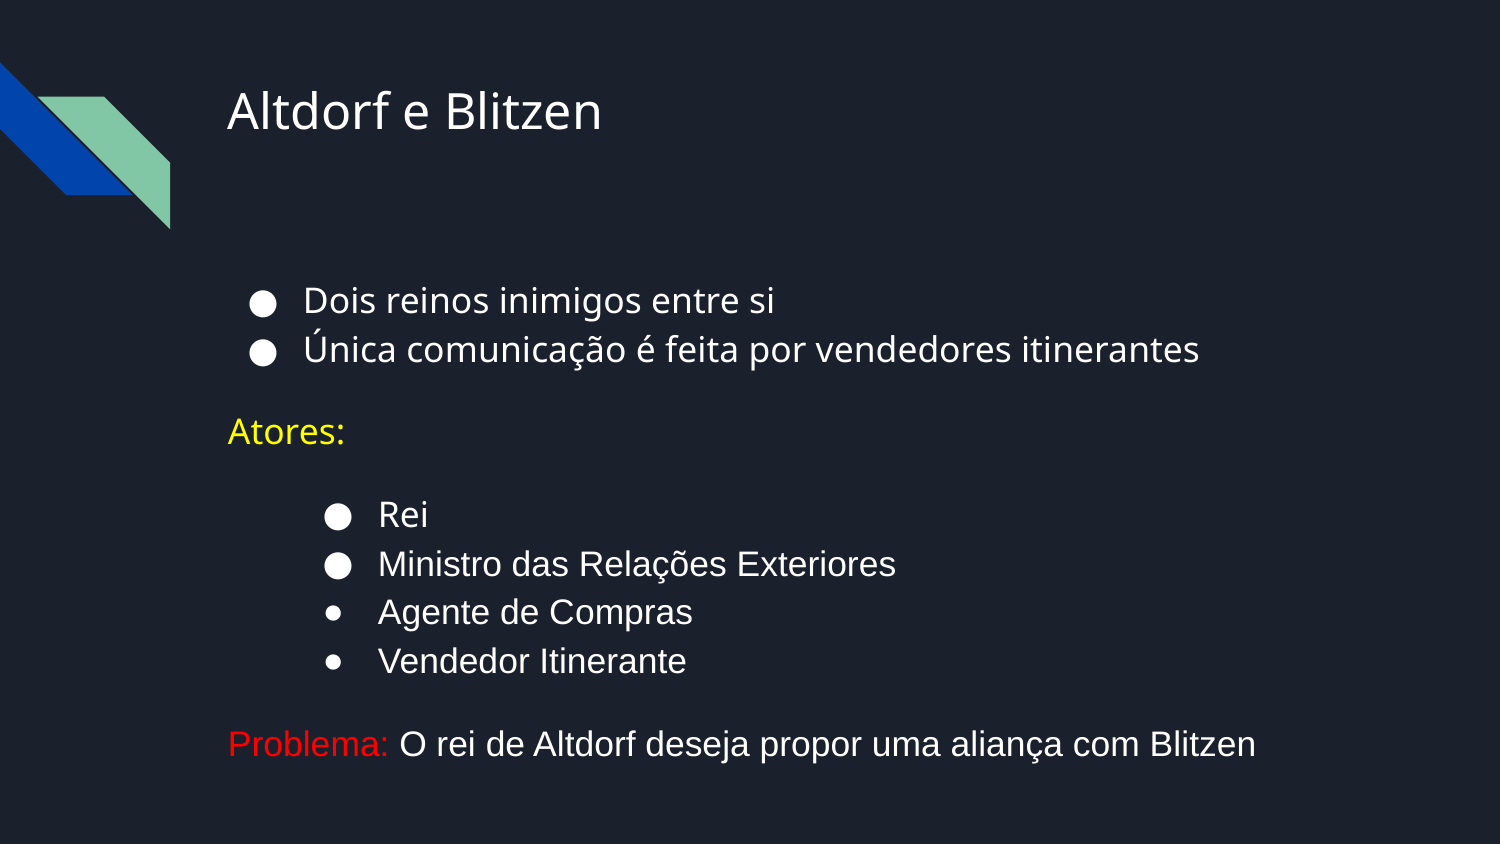

# Altdorf e Blitzen
Dois reinos inimigos entre si
Única comunicação é feita por vendedores itinerantes
Atores:
Rei
Ministro das Relações Exteriores
Agente de Compras
Vendedor Itinerante
Problema: O rei de Altdorf deseja propor uma aliança com Blitzen